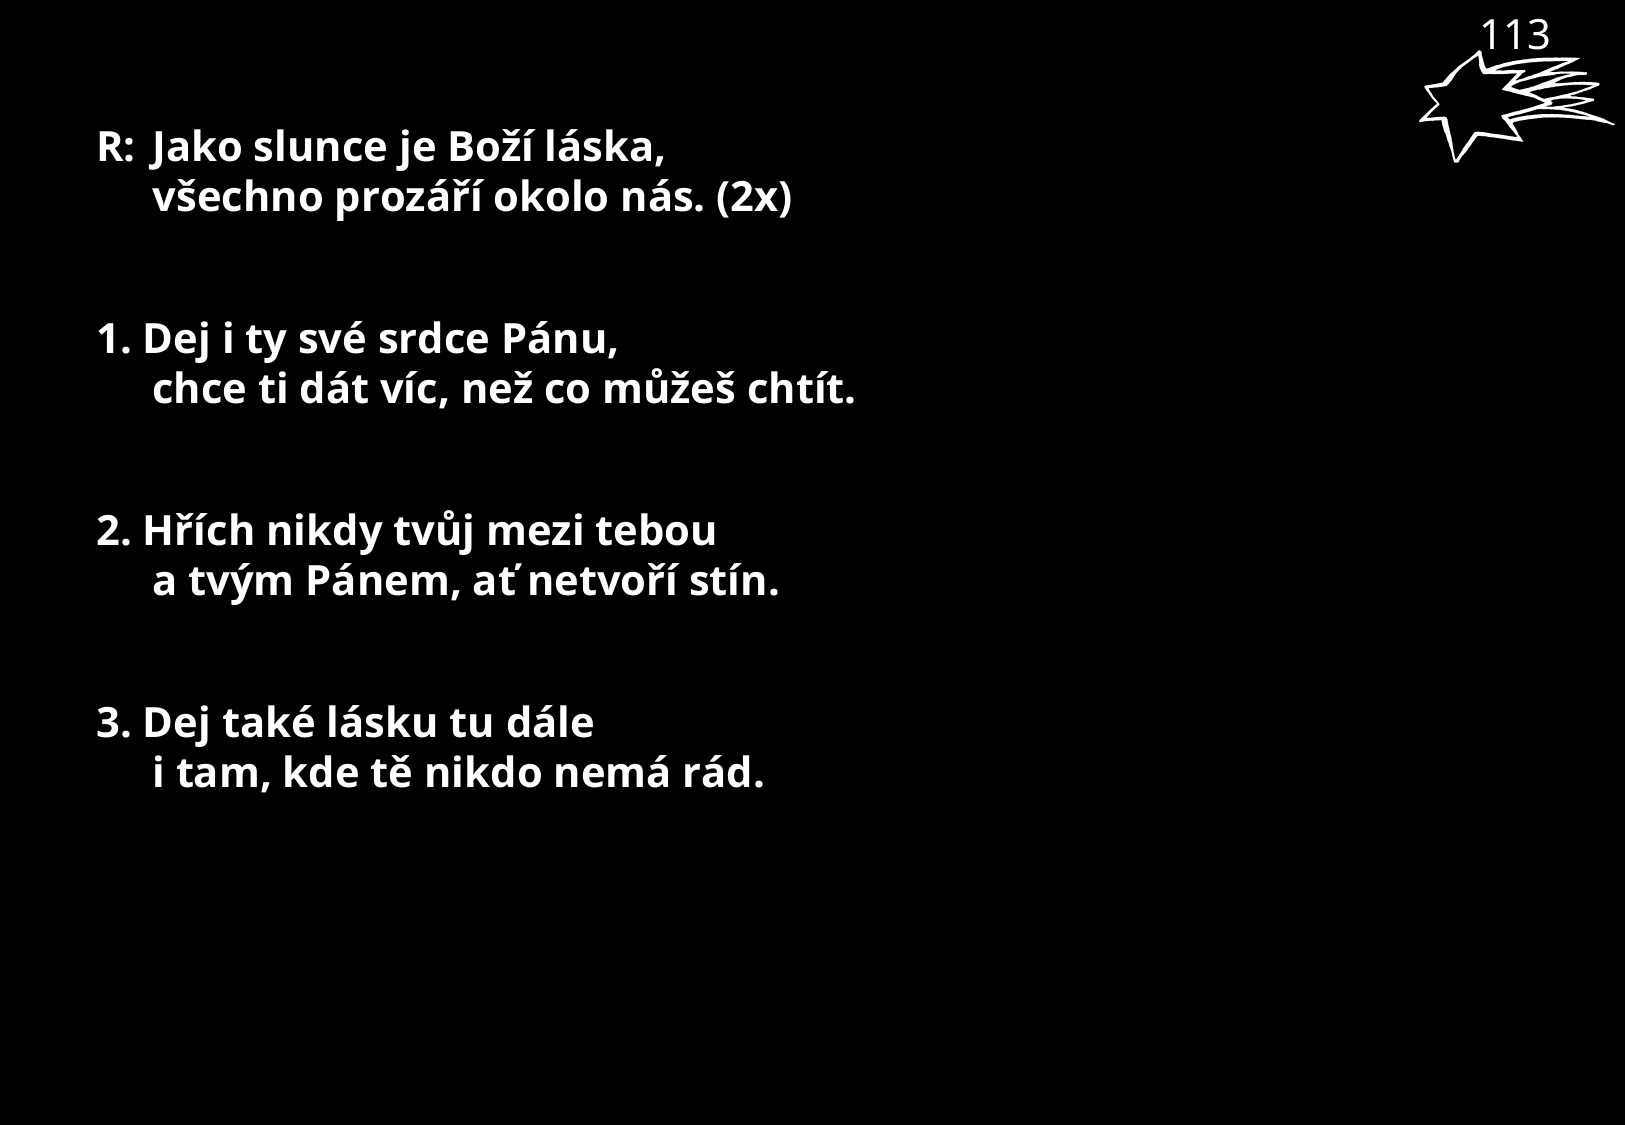

113
# R: 	Jako slunce je Boží láska, všechno prozáří okolo nás. (2x)
1. Dej i ty své srdce Pánu,
chce ti dát víc, než co můžeš chtít.
2. Hřích nikdy tvůj mezi tebou
a tvým Pánem, ať netvoří stín.
3. Dej také lásku tu dále
i tam, kde tě nikdo nemá rád.